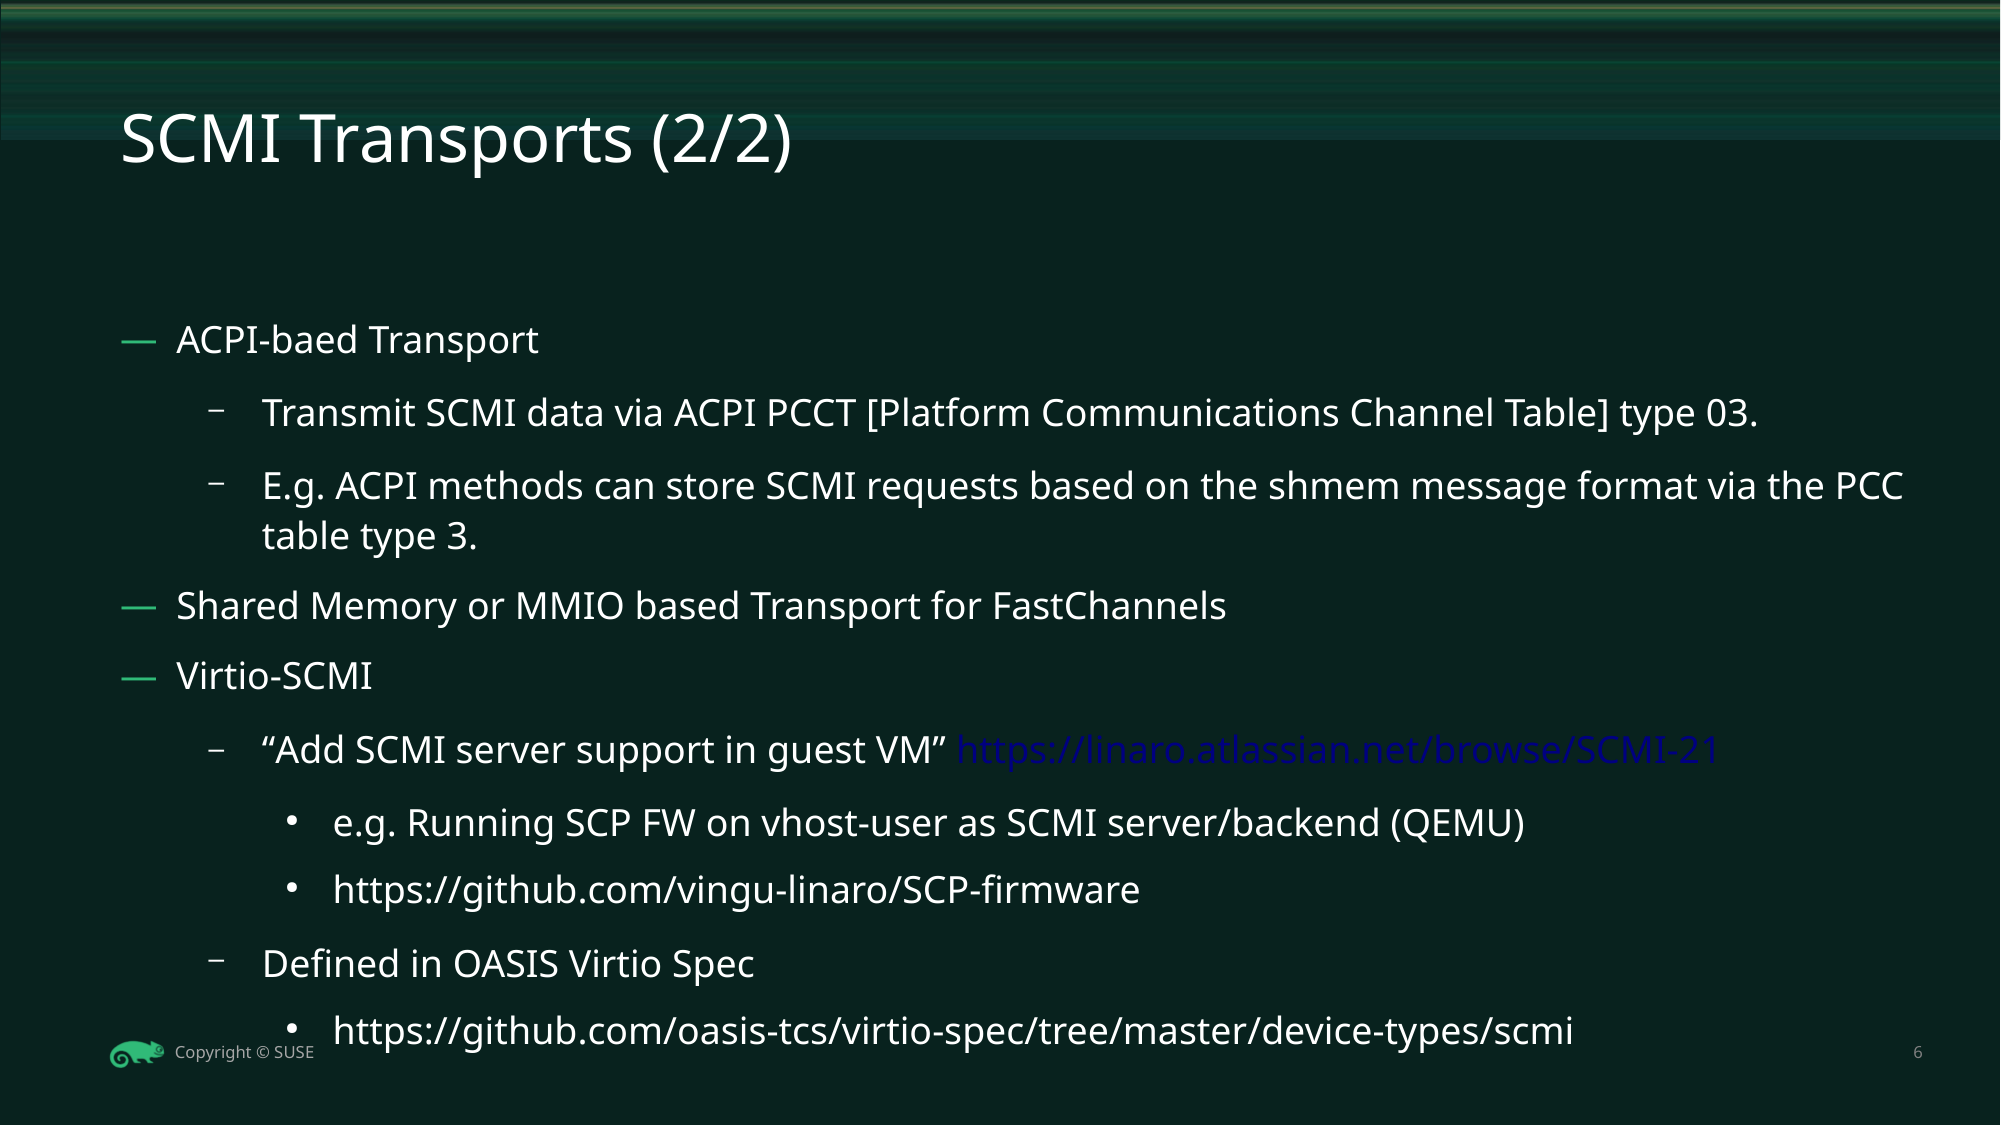

SCMI Transports (2/2)
# ACPI-baed Transport
Transmit SCMI data via ACPI PCCT [Platform Communications Channel Table] type 03.
E.g. ACPI methods can store SCMI requests based on the shmem message format via the PCC table type 3.
Shared Memory or MMIO based Transport for FastChannels
Virtio-SCMI
“Add SCMI server support in guest VM” https://linaro.atlassian.net/browse/SCMI-21
e.g. Running SCP FW on vhost-user as SCMI server/backend (QEMU)
https://github.com/vingu-linaro/SCP-firmware
Defined in OASIS Virtio Spec
https://github.com/oasis-tcs/virtio-spec/tree/master/device-types/scmi
6